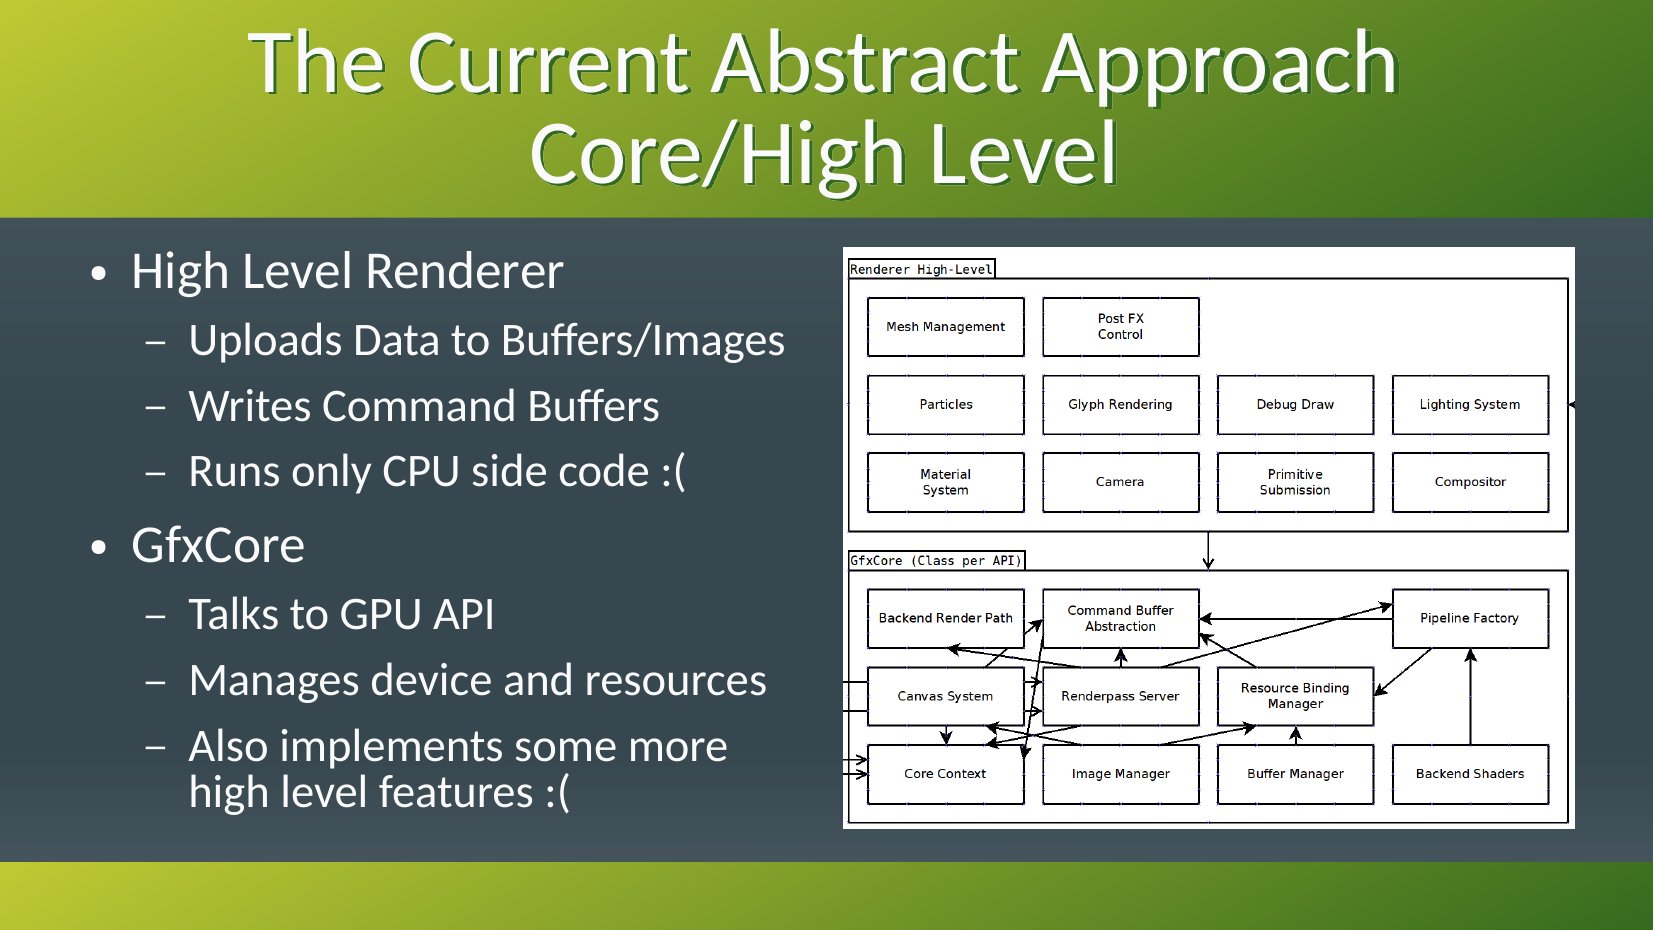

# The Current Abstract Approach Core/High Level
High Level Renderer
Uploads Data to Buffers/Images
Writes Command Buffers
Runs only CPU side code :(
GfxCore
Talks to GPU API
Manages device and resources
Also implements some more high level features :(